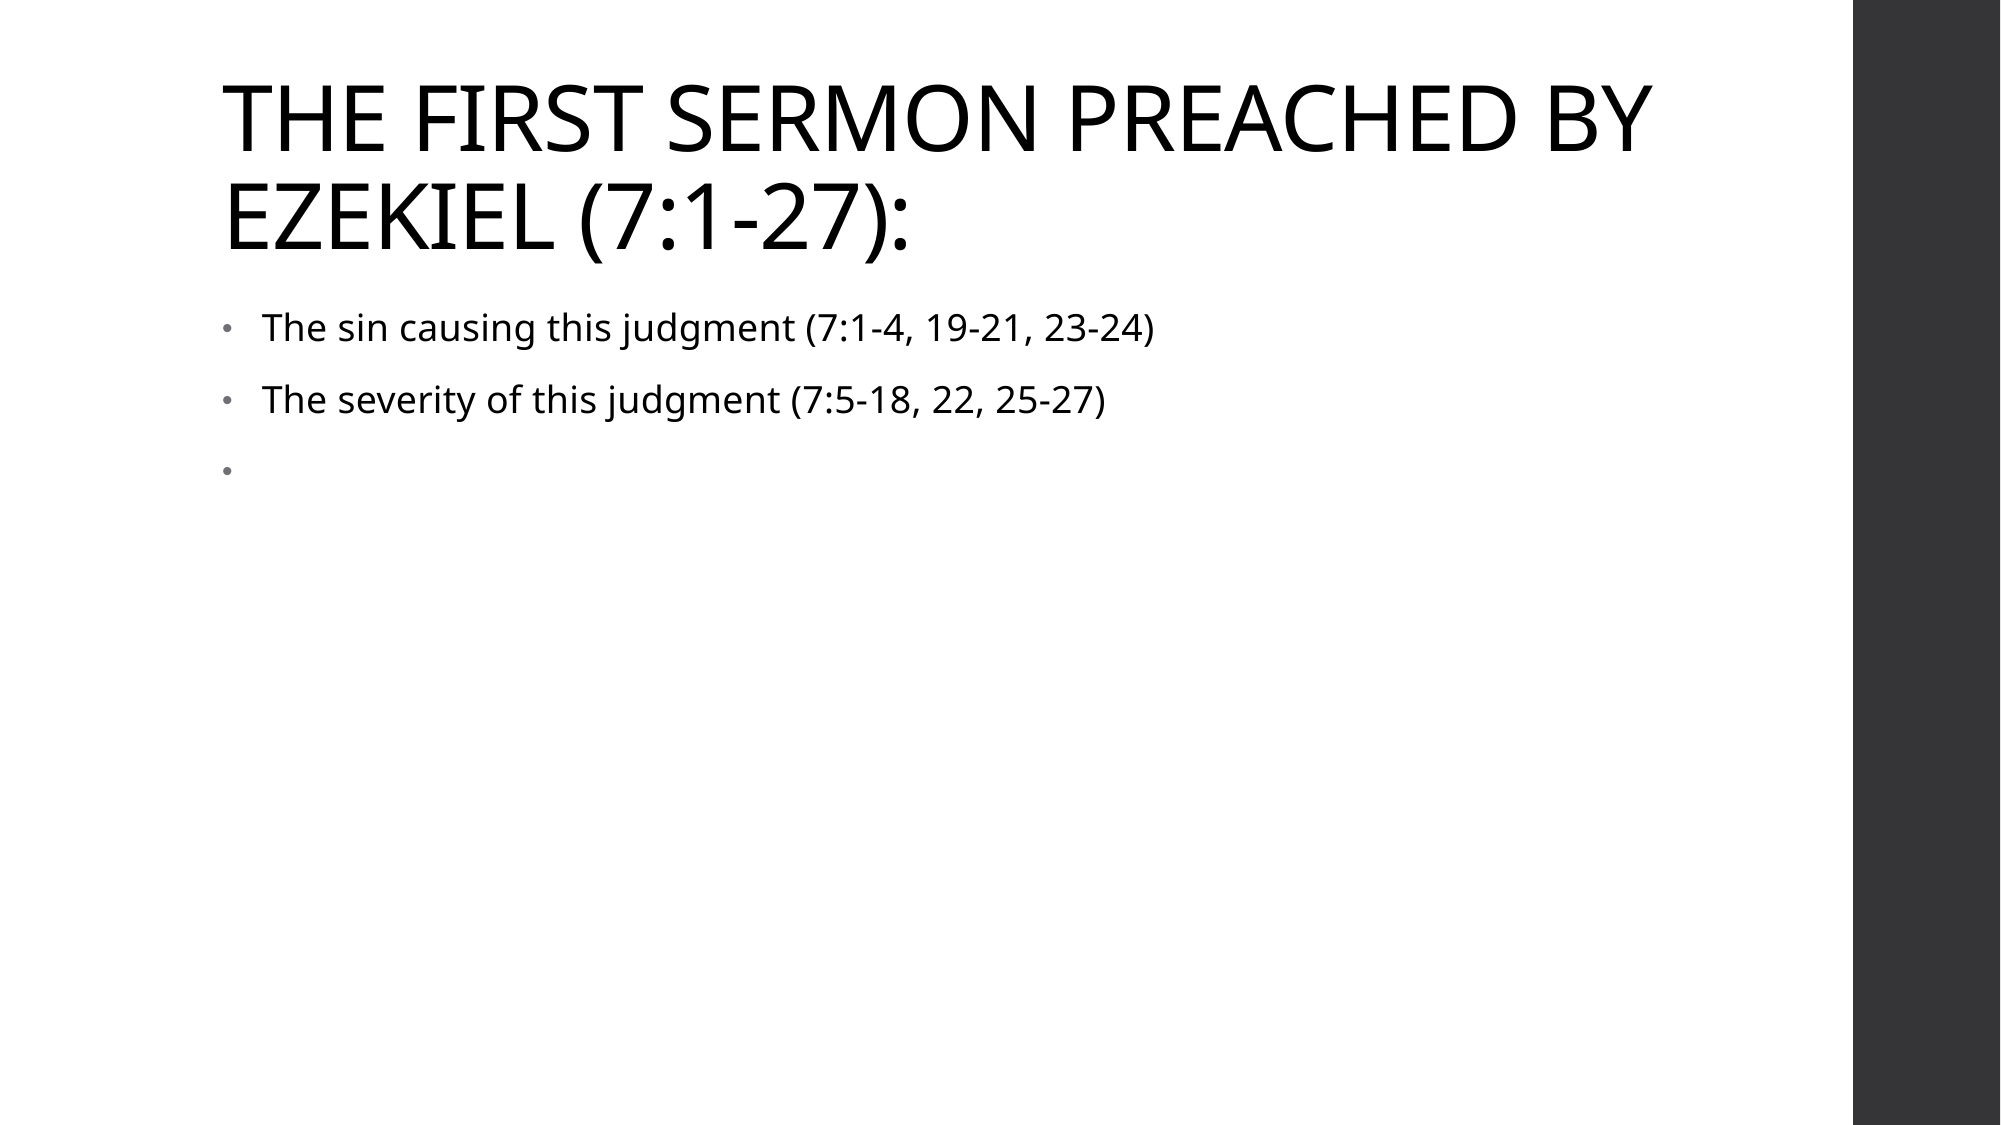

# THE FIRST SERMON PREACHED BY EZEKIEL (7:1-27):
 The sin causing this judgment (7:1-4, 19-21, 23-24)
 The severity of this judgment (7:5-18, 22, 25-27)